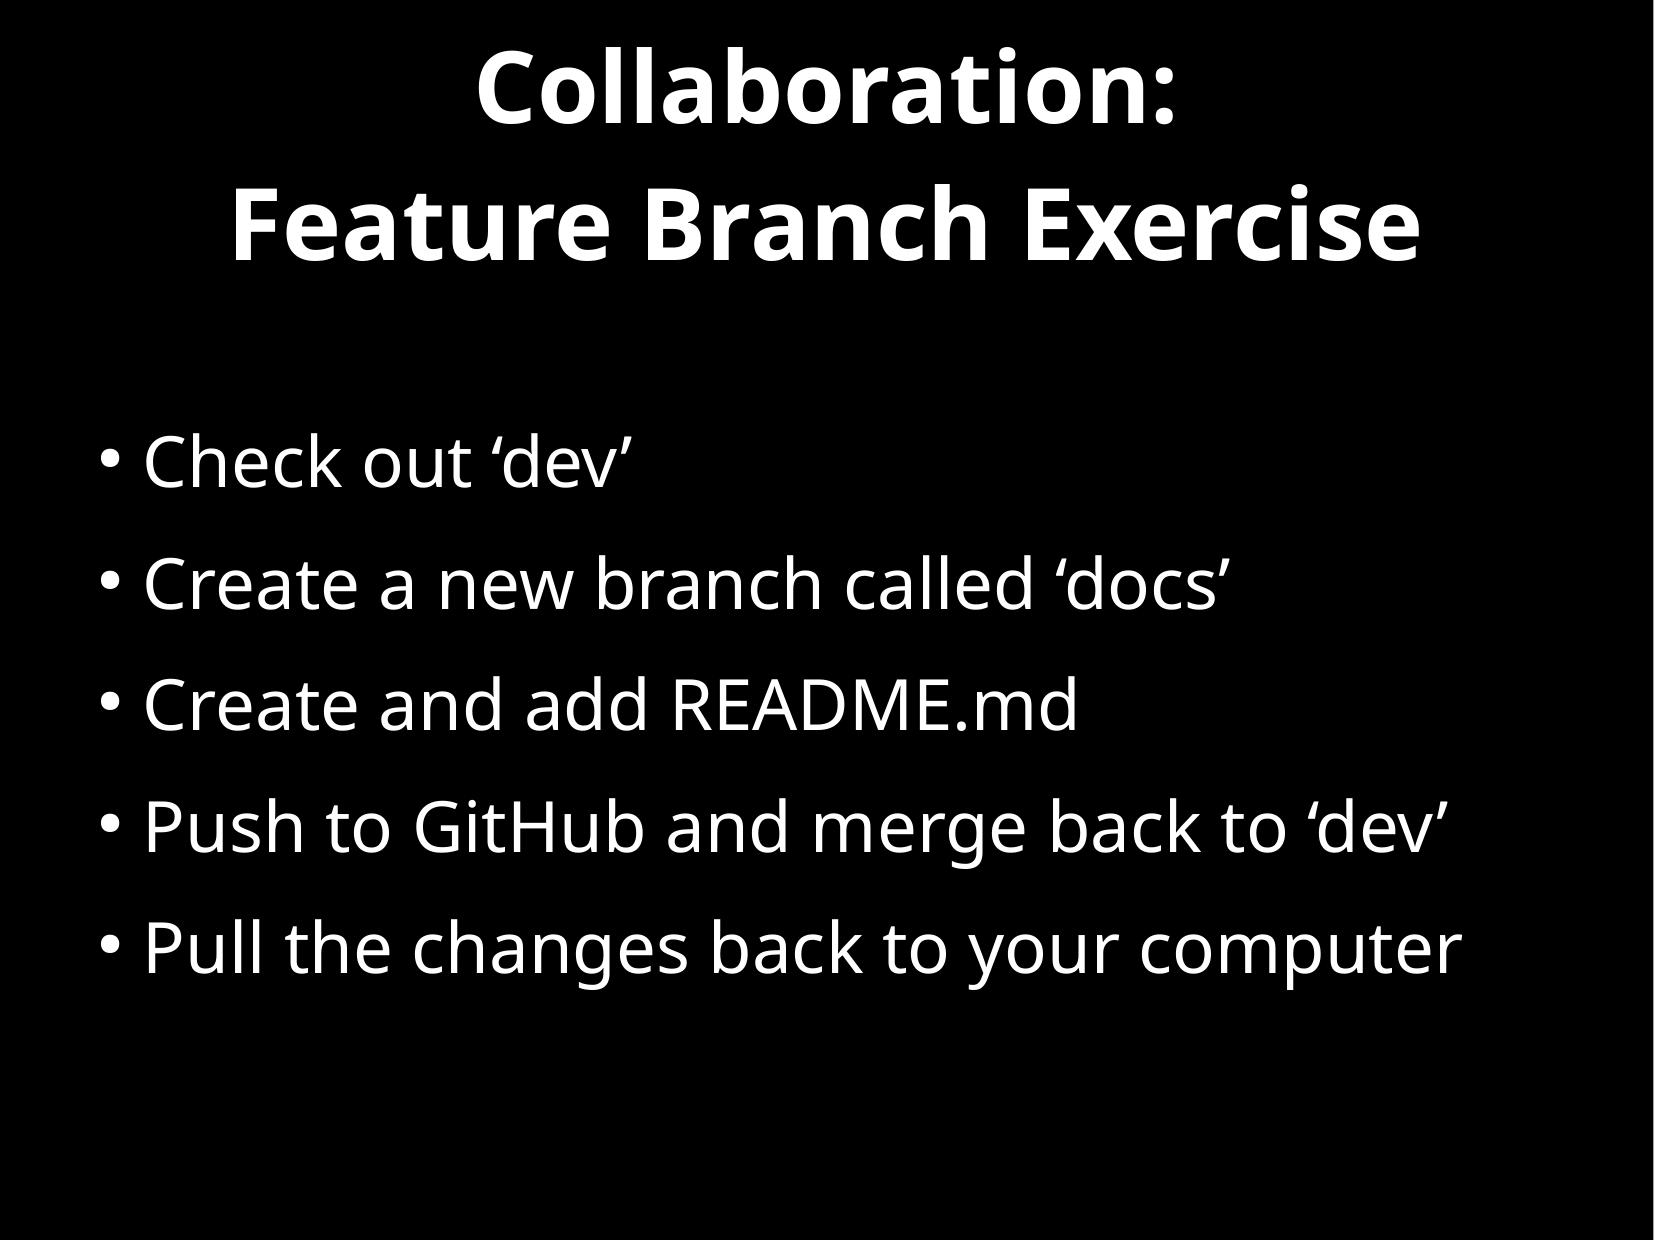

# Collaboration: Feature Branch Exercise
Check out ‘dev’
Create a new branch called ‘docs’
Create and add README.md
Push to GitHub and merge back to ‘dev’
Pull the changes back to your computer